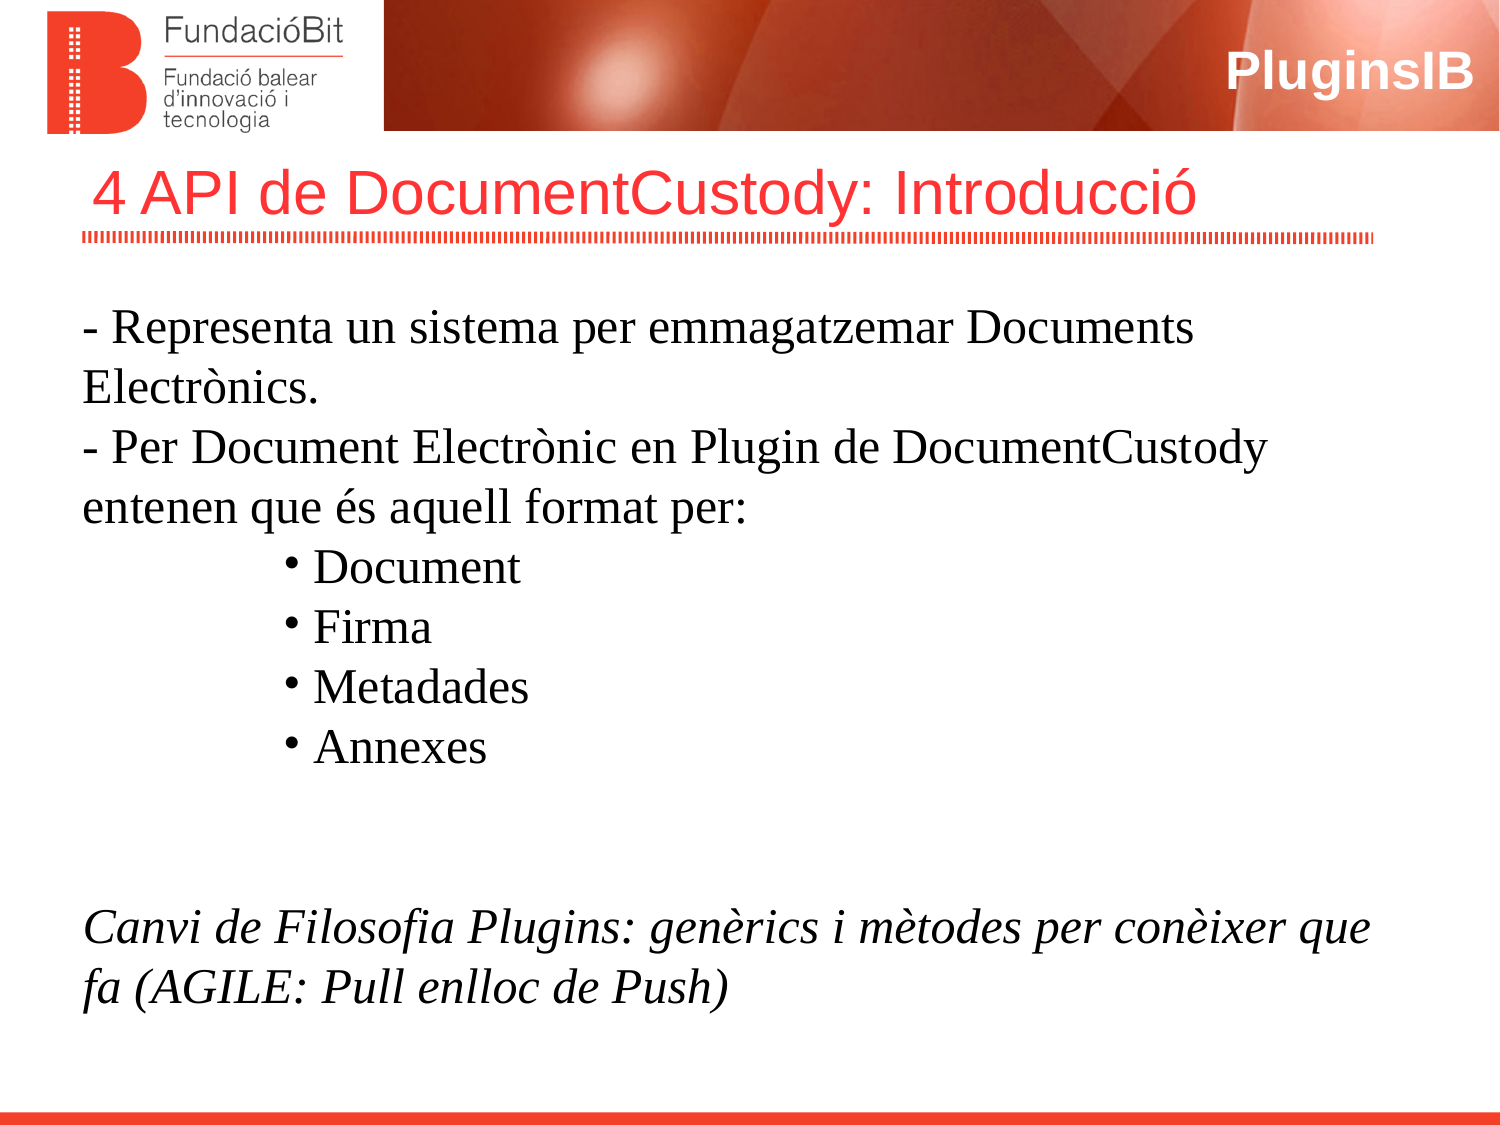

# PluginsIB
 4 API de DocumentCustody: Introducció
- Representa un sistema per emmagatzemar Documents Electrònics.
- Per Document Electrònic en Plugin de DocumentCustody entenen que és aquell format per:
 Document
 Firma
 Metadades
 Annexes
Canvi de Filosofia Plugins: genèrics i mètodes per conèixer que fa (AGILE: Pull enlloc de Push)